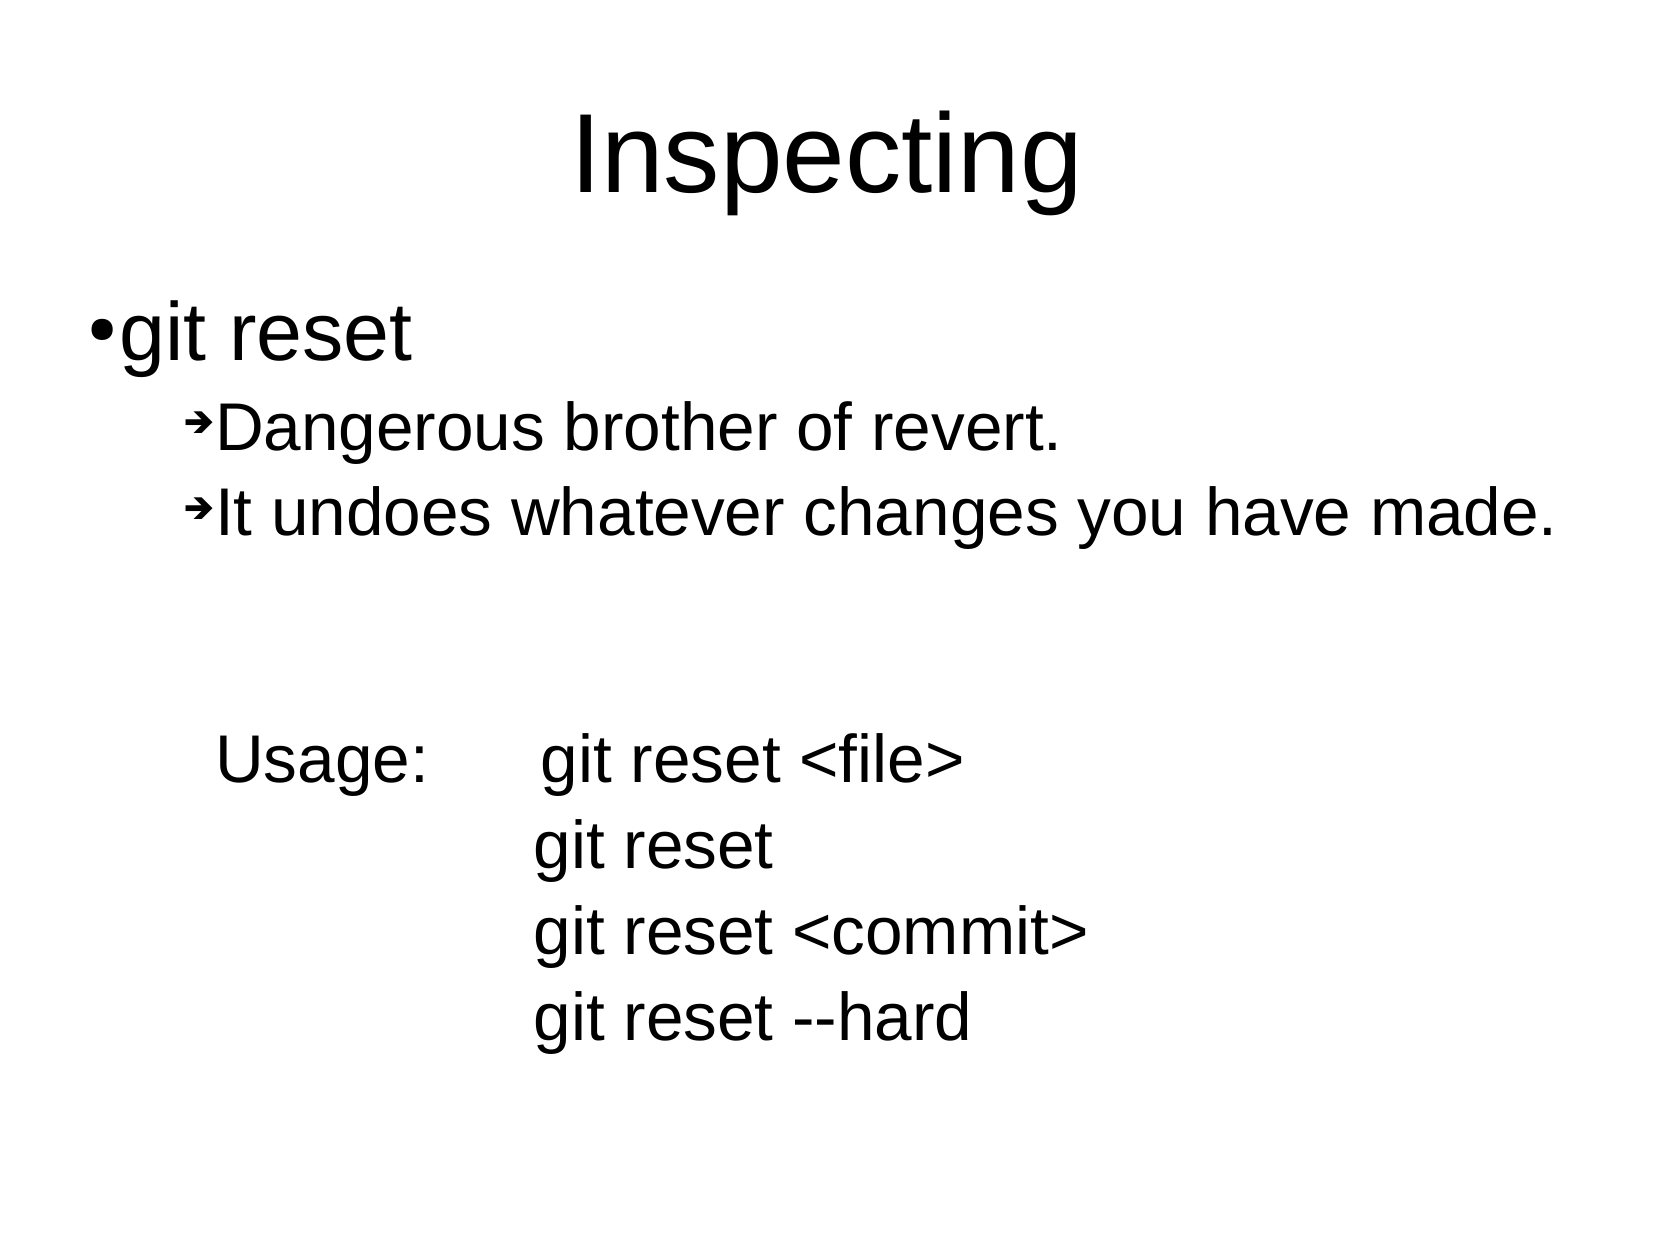

# Inspecting
git reset
Dangerous brother of revert.
It undoes whatever changes you have made.
Usage: git reset <file>
 git reset
 git reset <commit>
 git reset --hard